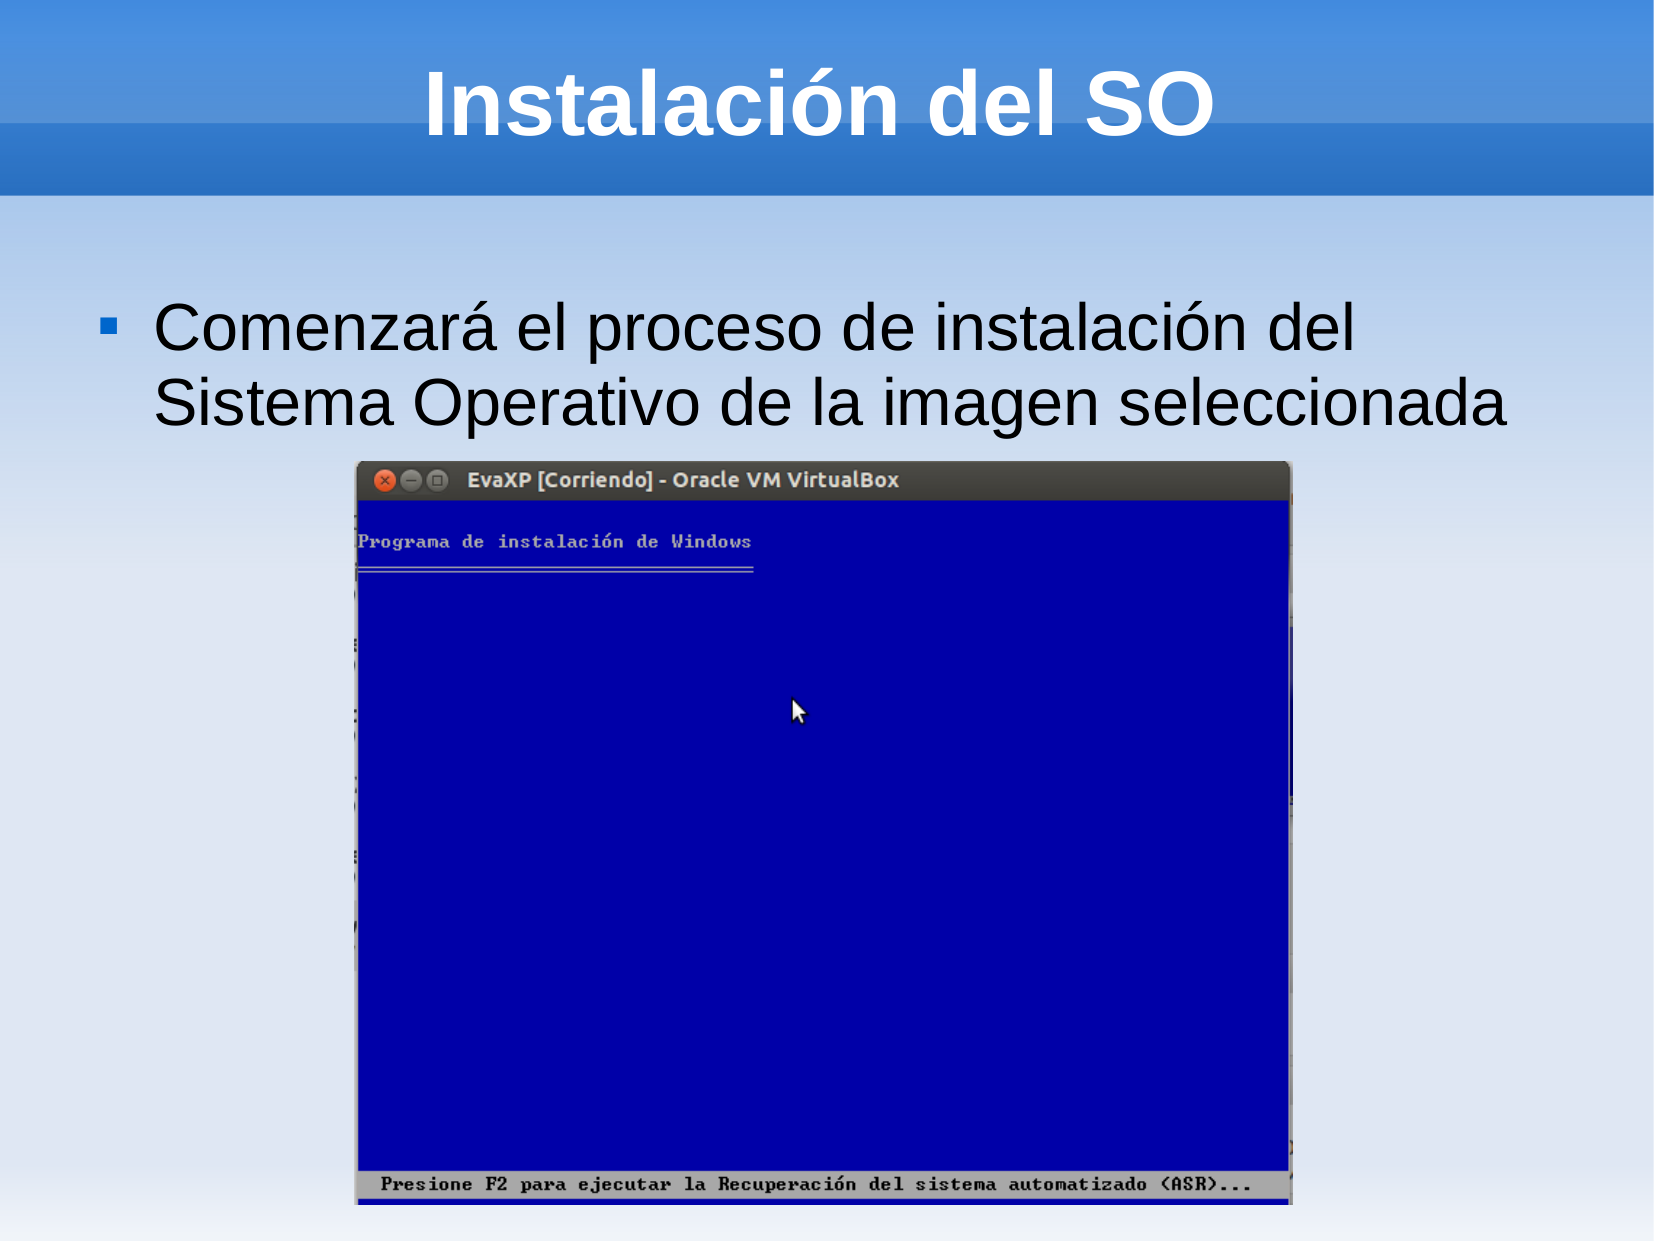

# Instalación del SO
Comenzará el proceso de instalación del Sistema Operativo de la imagen seleccionada